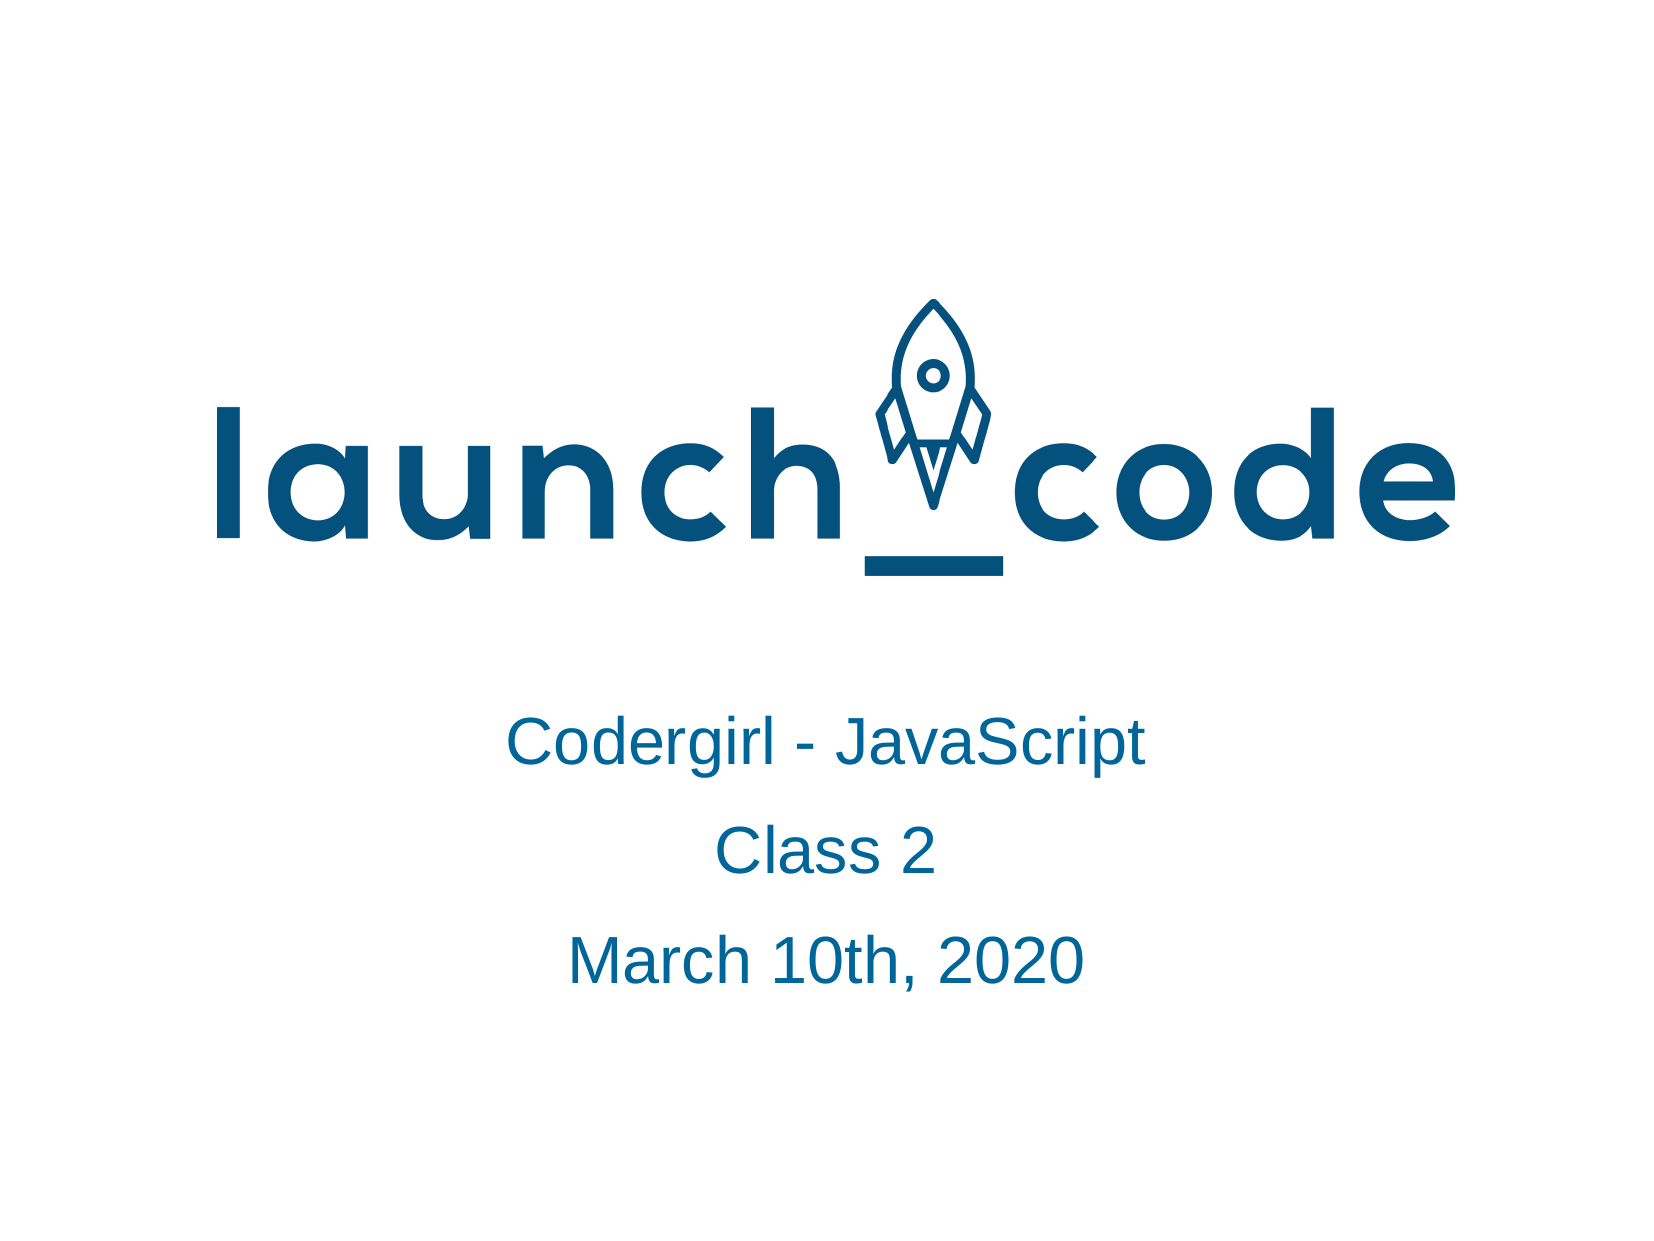

# Codergirl - JavaScript
Class 2
March 10th, 2020